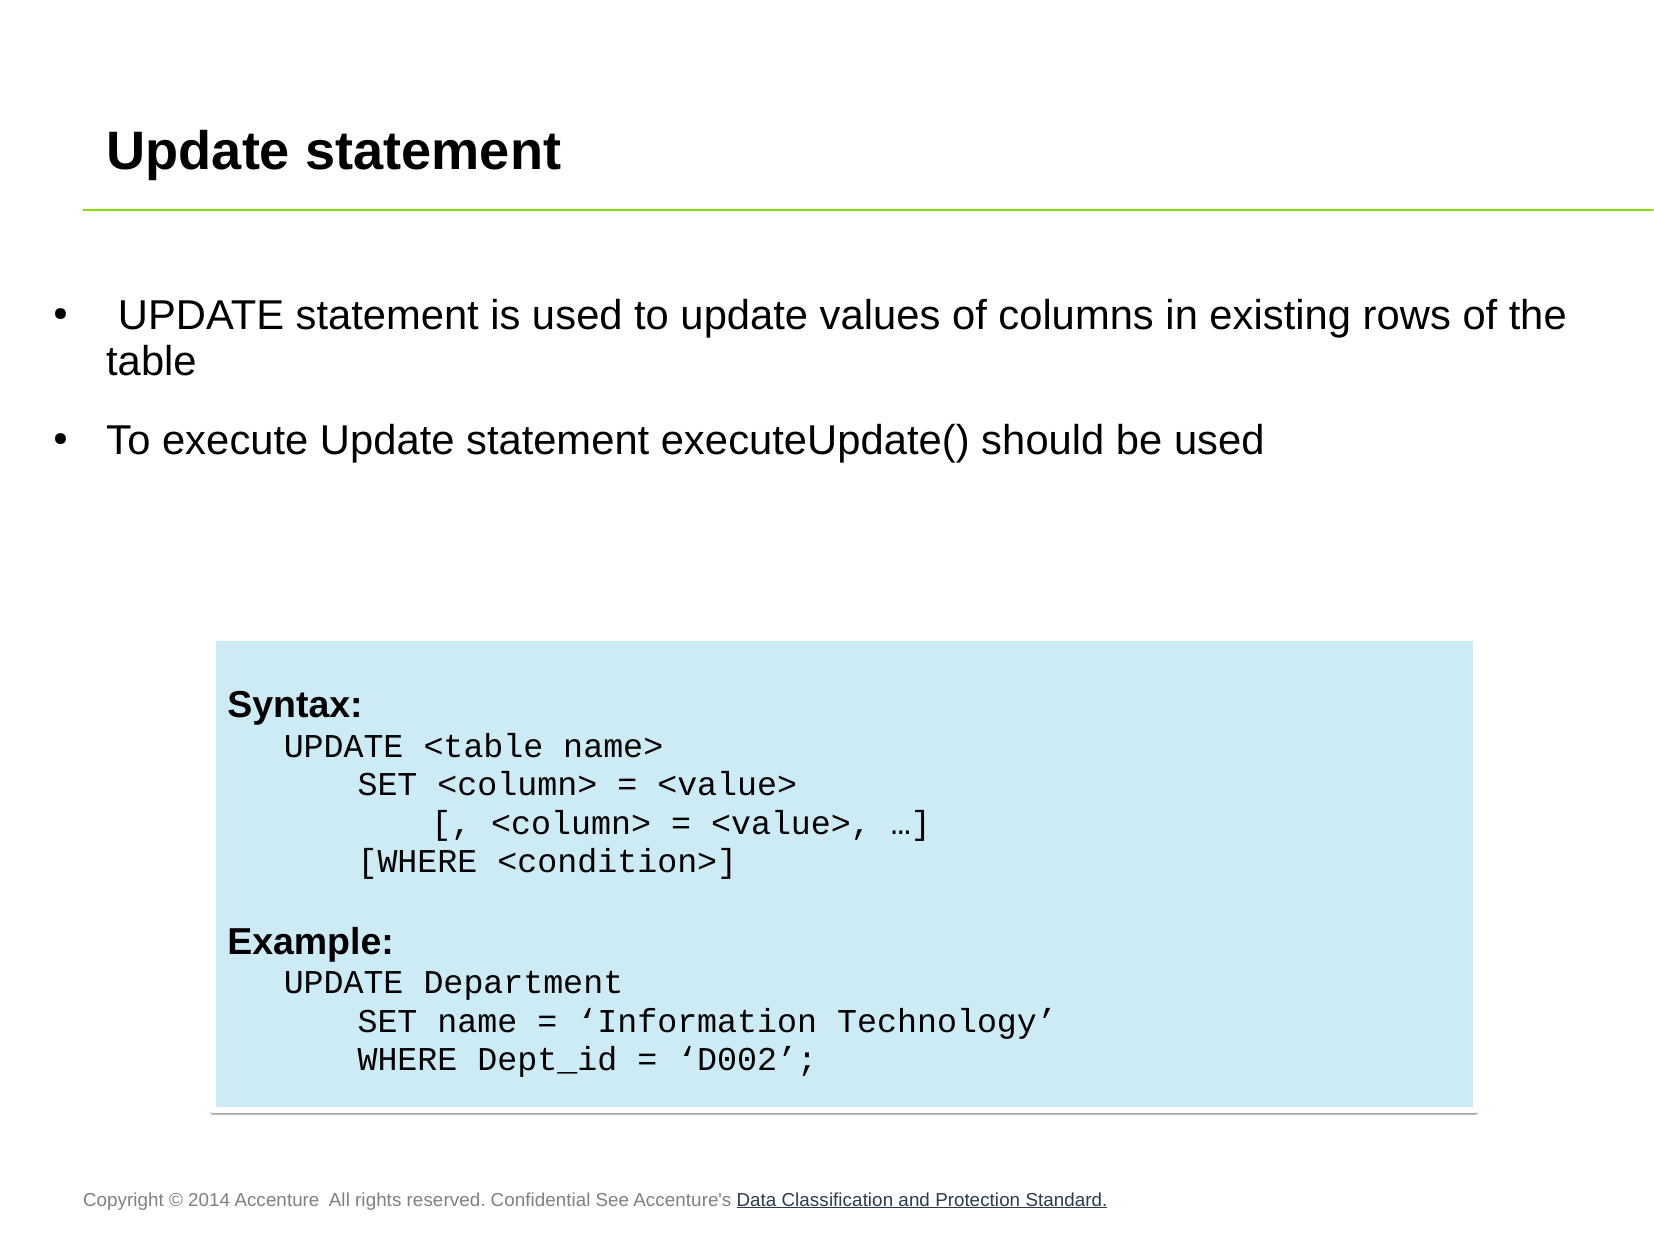

# Update statement
 UPDATE statement is used to update values of columns in existing rows of the table
To execute Update statement executeUpdate() should be used
Syntax:
	UPDATE <table name>
		SET <column> = <value>
			[, <column> = <value>, …]
		[WHERE <condition>]
Example:
	UPDATE Department
	 	SET name = ‘Information Technology’
		WHERE Dept_id = ‘D002’;